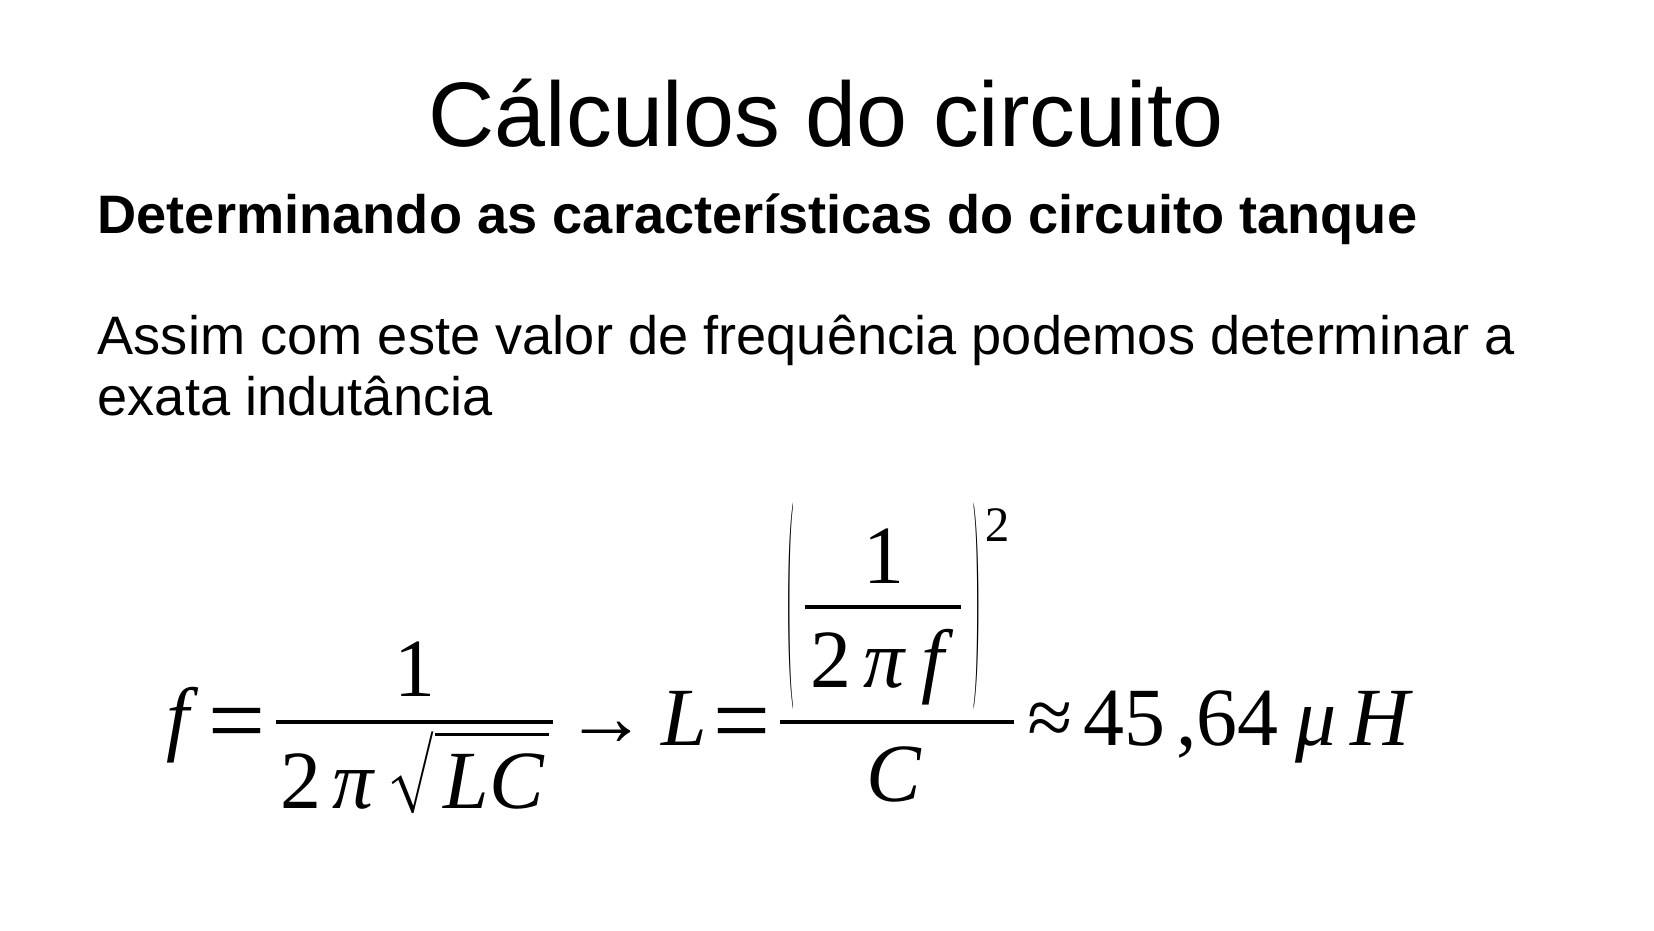

# Cálculos do circuito
Determinando as características do circuito tanque
Assim com este valor de frequência podemos determinar a exata indutância